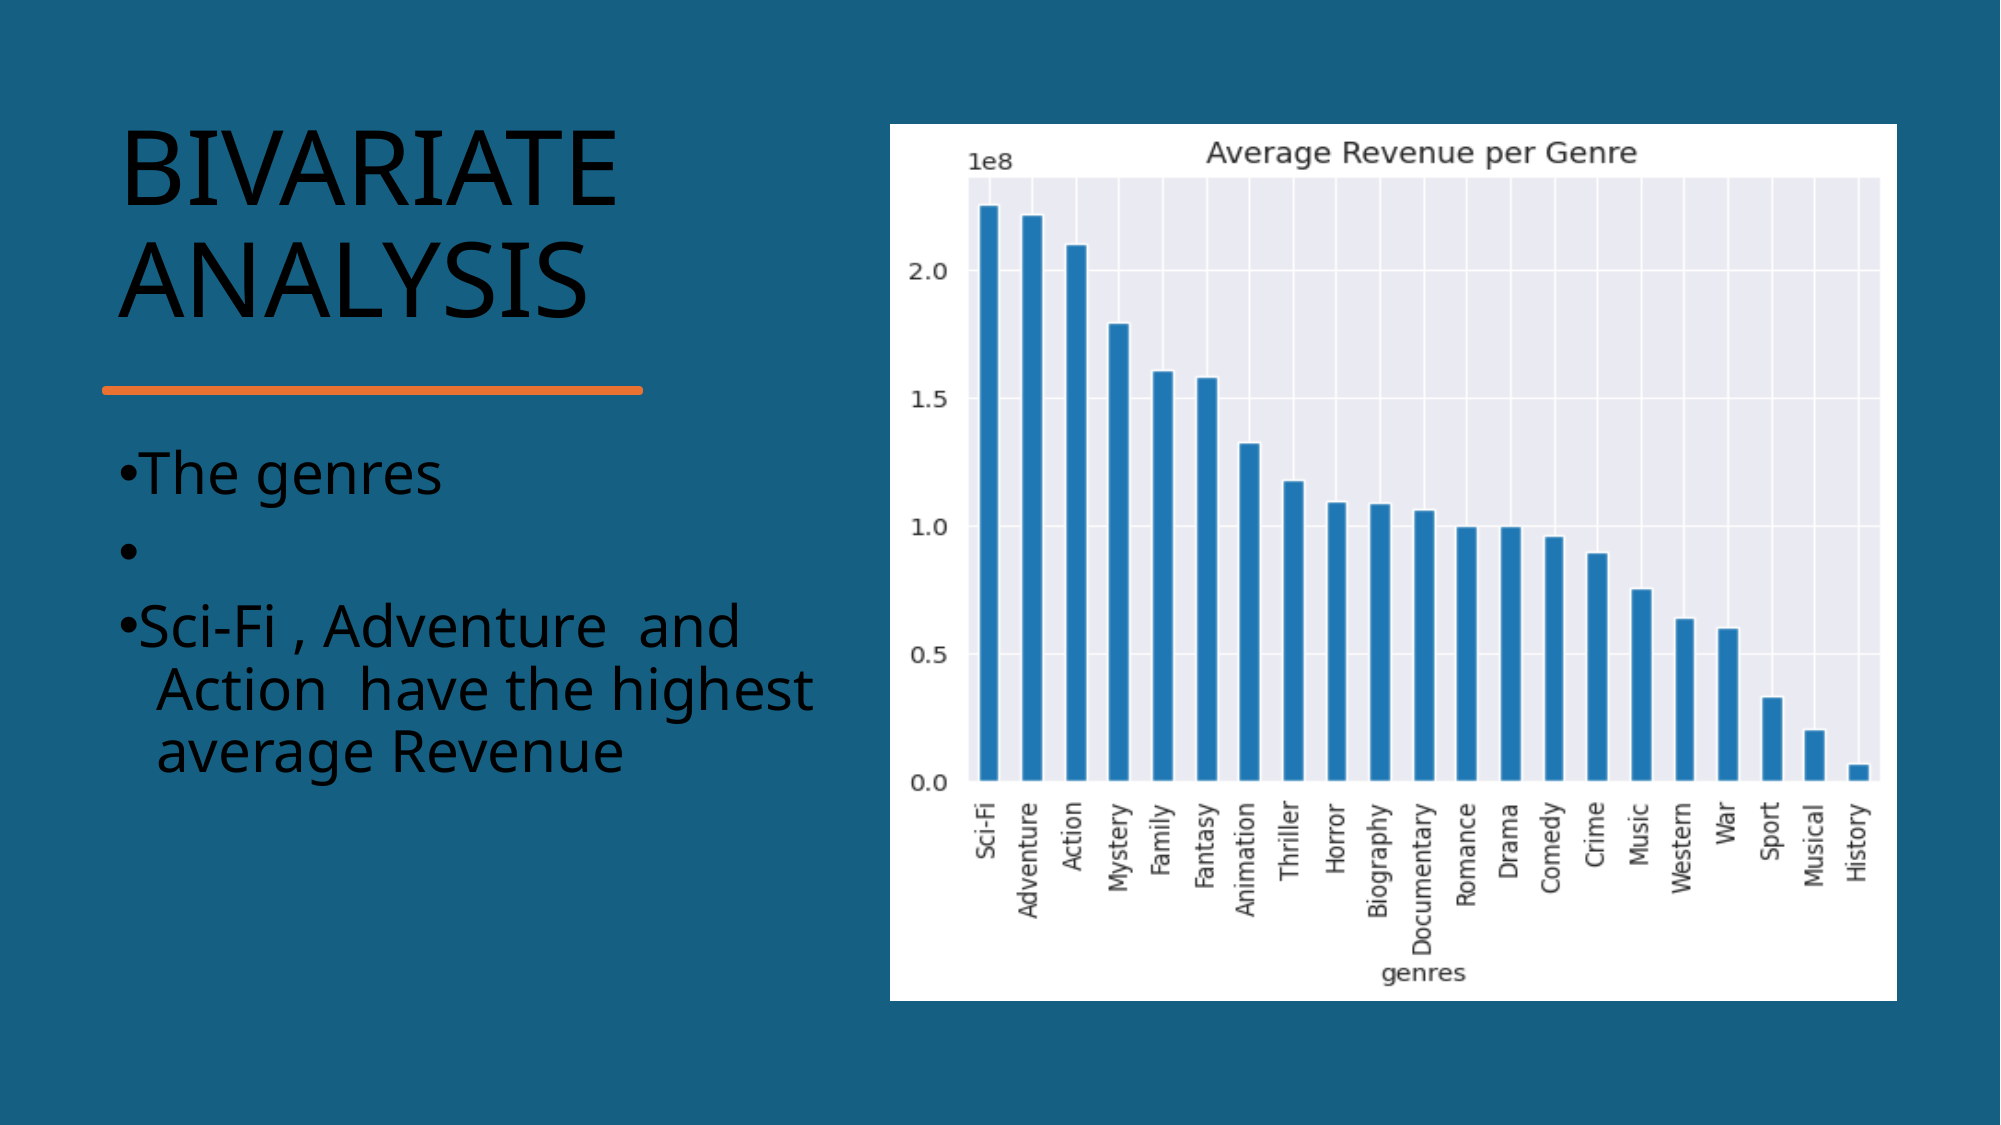

# BIVARIATE ANALYSIS
The genres
Sci-Fi , Adventure and Action have the highest average Revenue